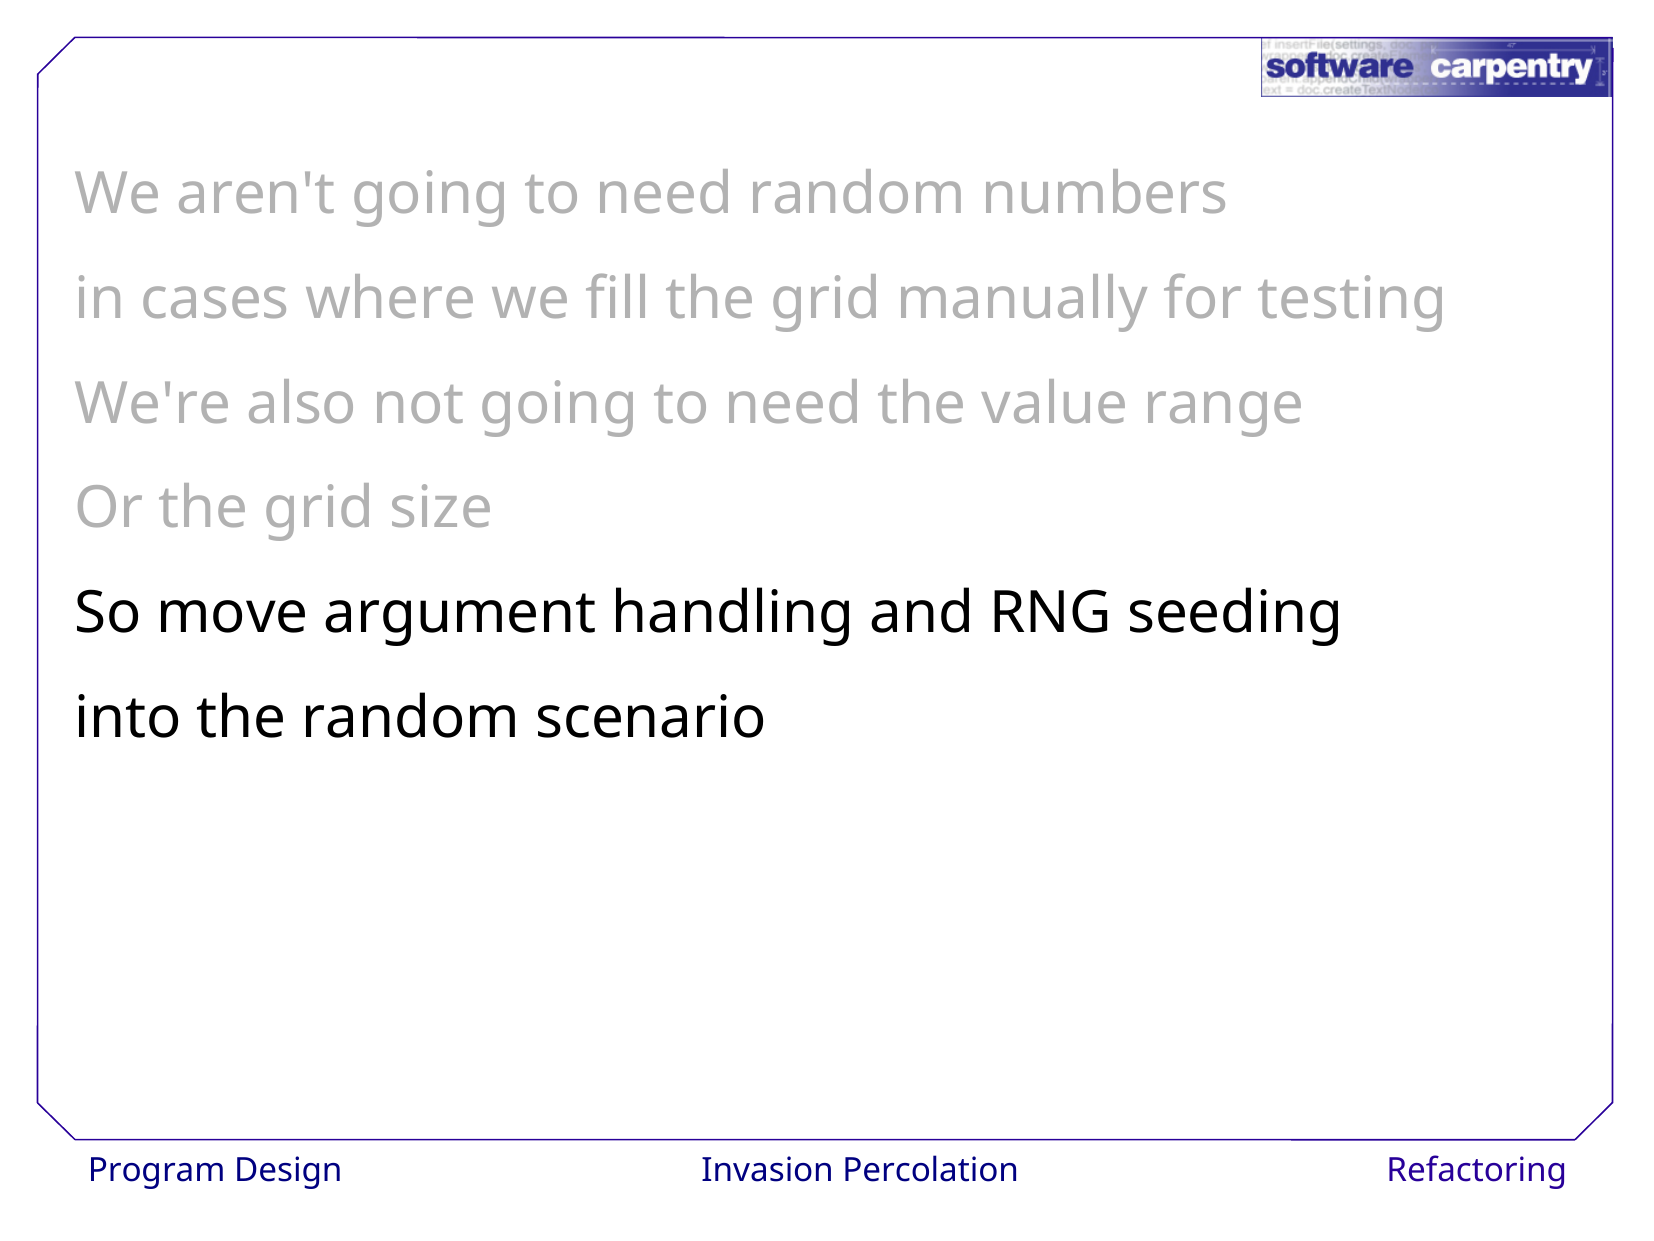

We aren't going to need random numbers
in cases where we fill the grid manually for testing
We're also not going to need the value range
Or the grid size
So move argument handling and RNG seeding
into the random scenario